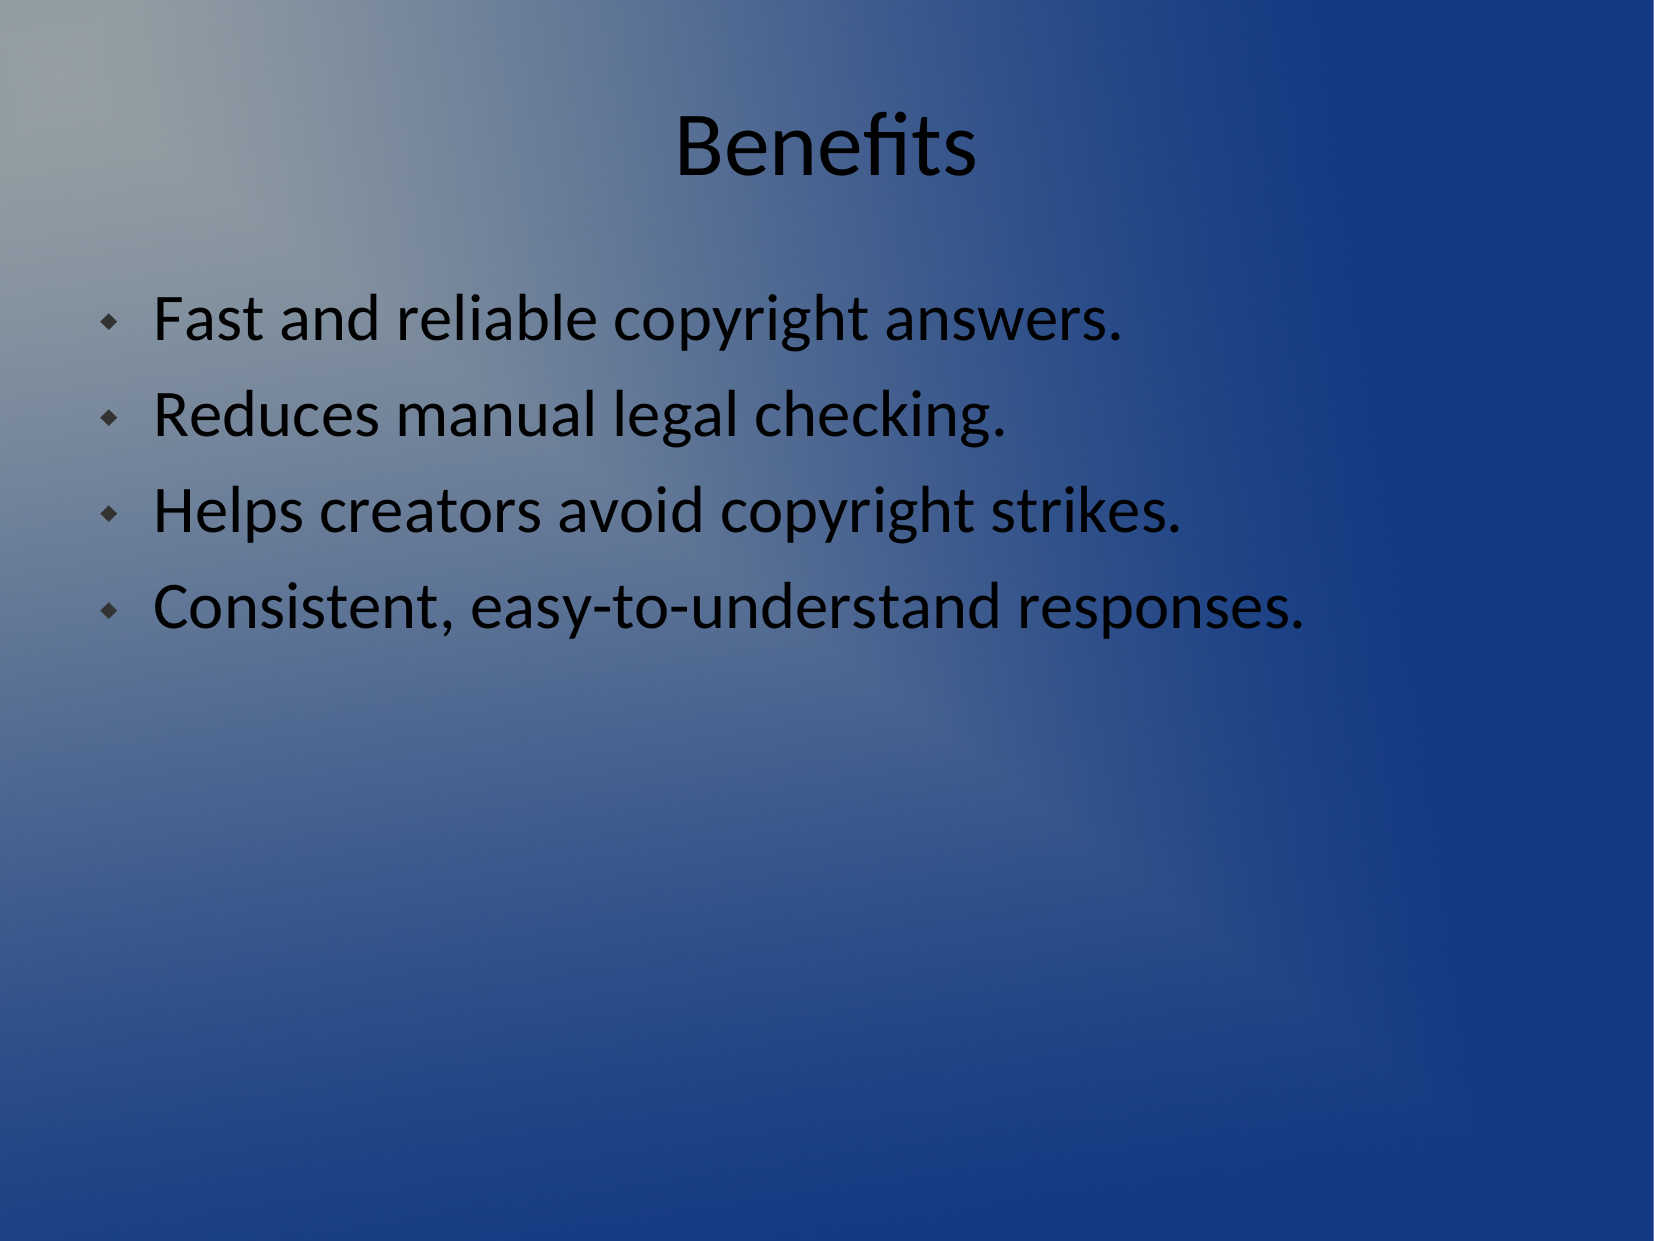

# Benefits
Fast and reliable copyright answers.
Reduces manual legal checking.
Helps creators avoid copyright strikes.
Consistent, easy-to-understand responses.